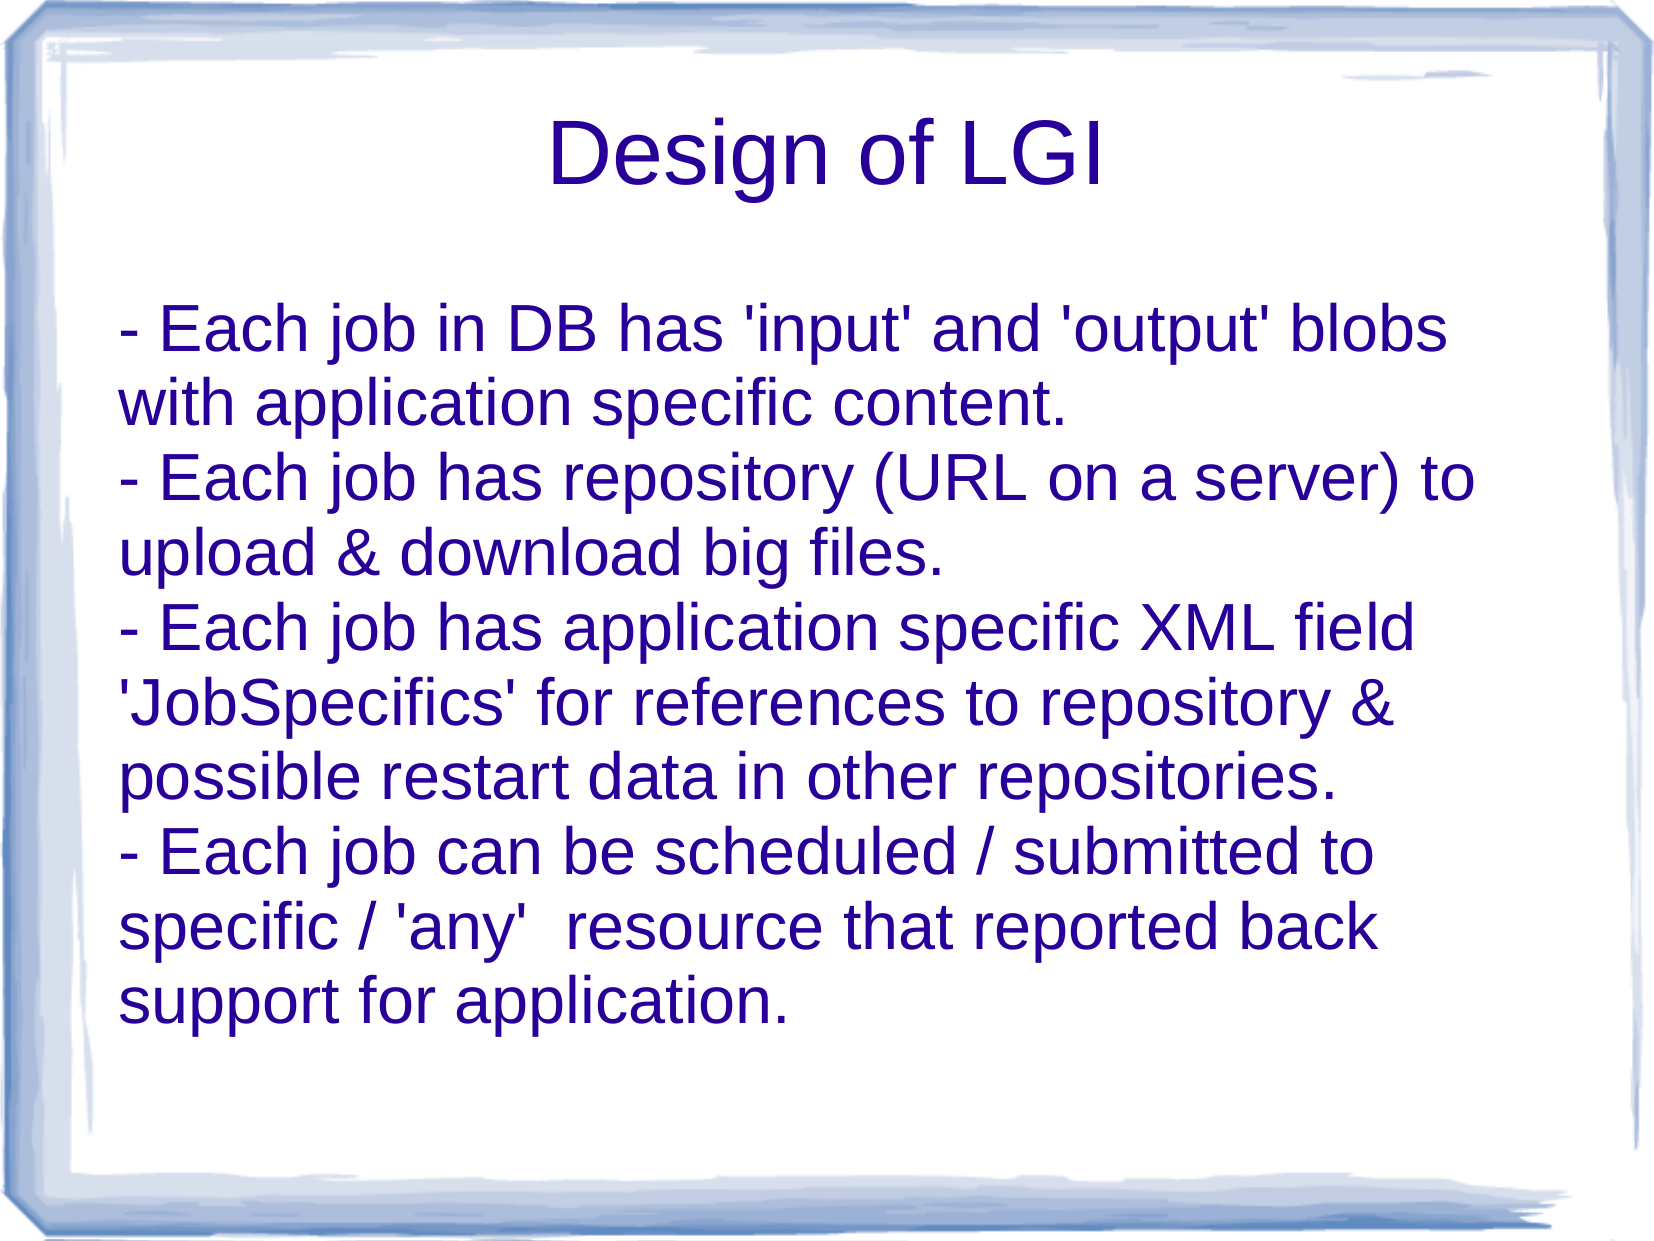

# Design of LGI
- Each job in DB has 'input' and 'output' blobs with application specific content.
- Each job has repository (URL on a server) to upload & download big files.
- Each job has application specific XML field 'JobSpecifics' for references to repository & possible restart data in other repositories.
- Each job can be scheduled / submitted to specific / 'any' resource that reported back support for application.